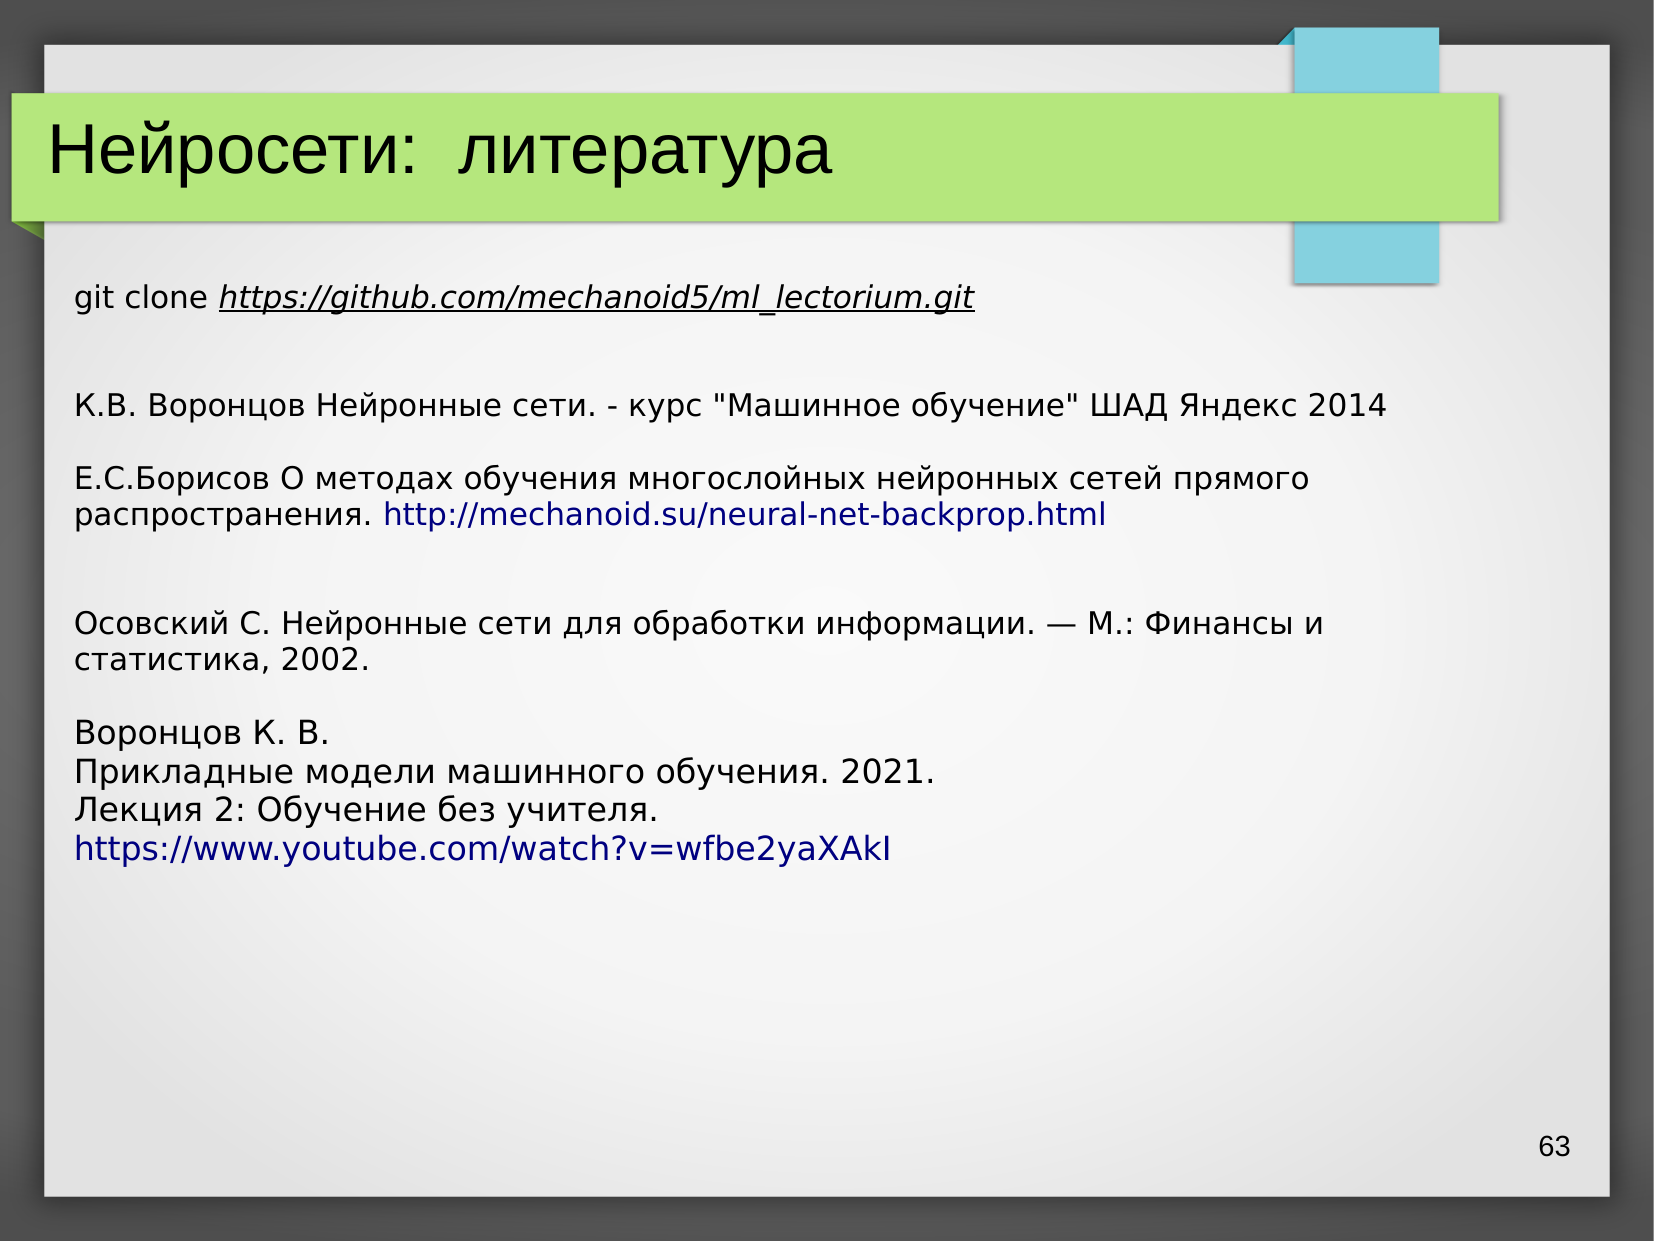

# Нейросети: литература
git clone https://github.com/mechanoid5/ml_lectorium.git
К.В. Воронцов Нейронные сети. - курс "Машинное обучение" ШАД Яндекс 2014
Е.С.Борисов О методах обучения многослойных нейронных сетей прямого распространения. http://mechanoid.su/neural-net-backprop.html
Осовский С. Нейронные сети для обработки информации. — М.: Финансы и статистика, 2002.
Воронцов К. В.
Прикладные модели машинного обучения. 2021.
Лекция 2: Обучение без учителя.
https://www.youtube.com/watch?v=wfbe2yaXAkI
63